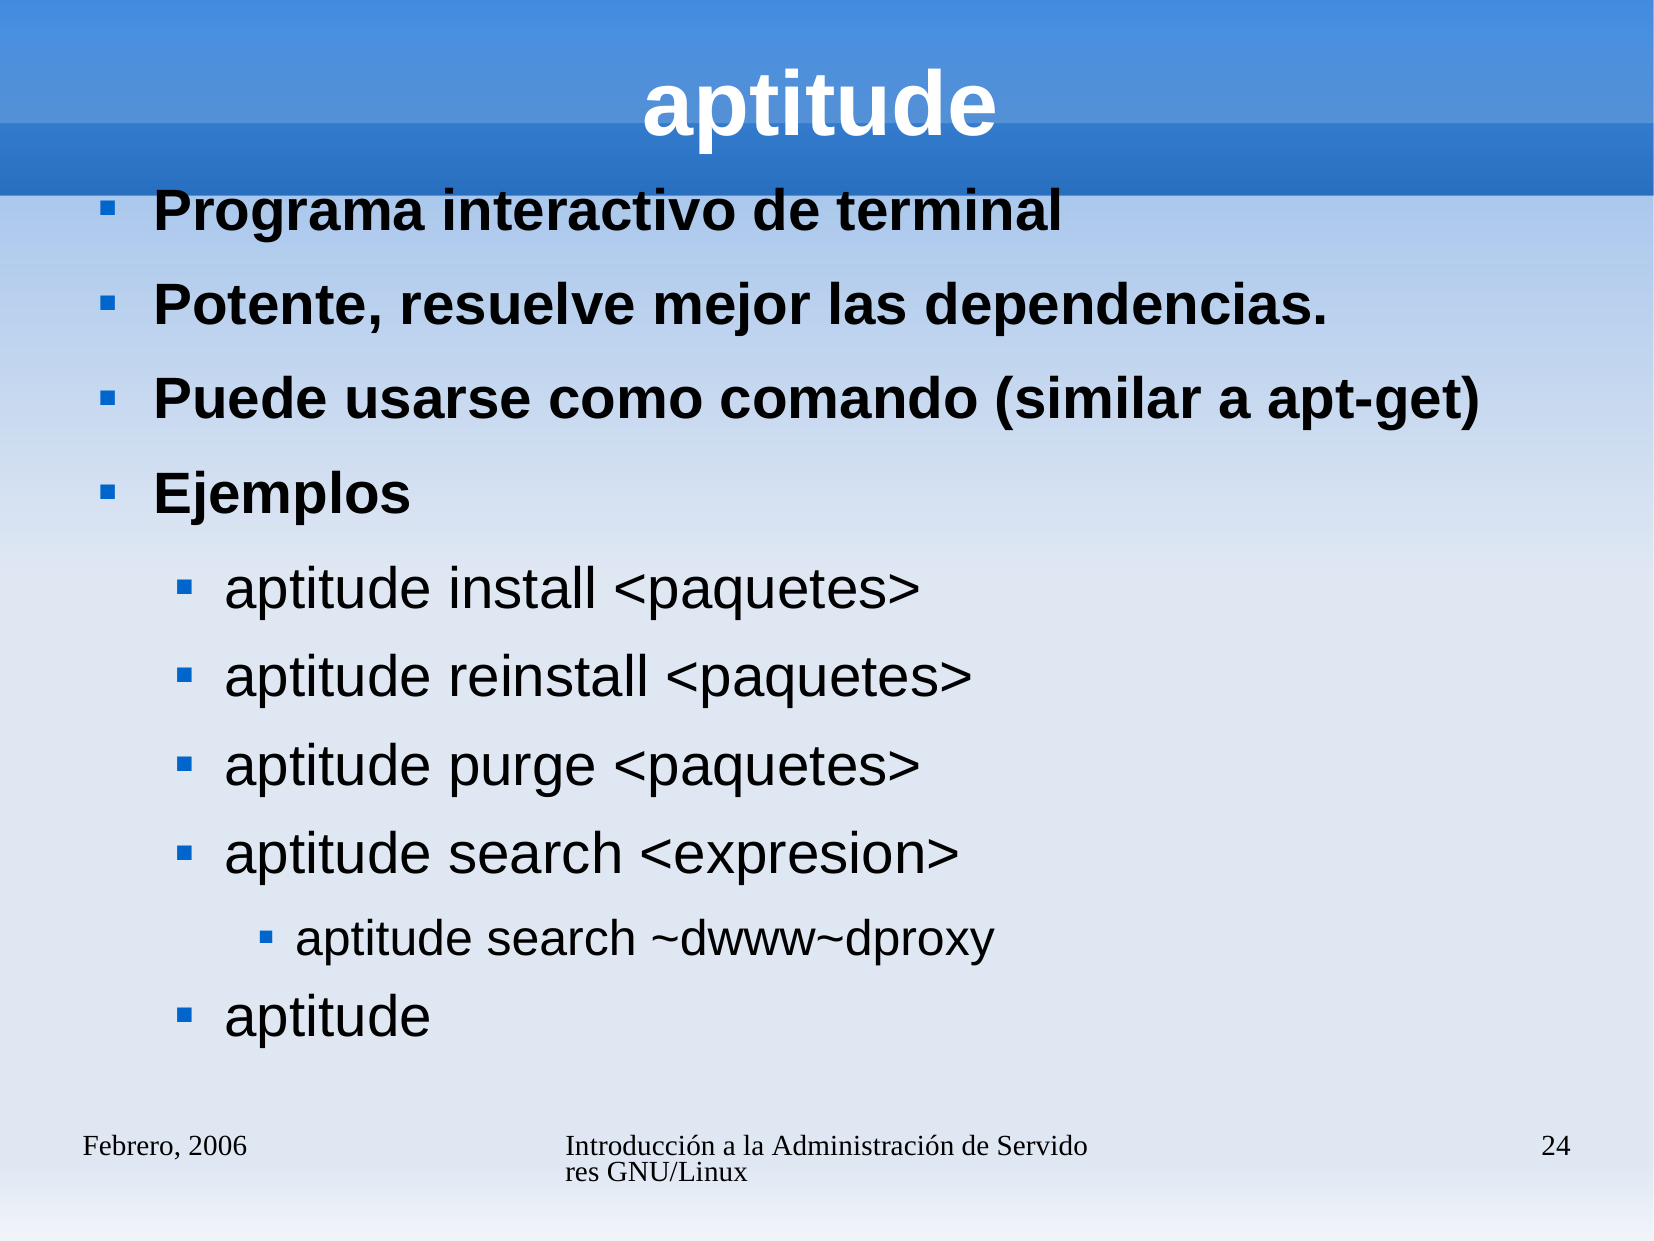

# aptitude
Programa interactivo de terminal
Potente, resuelve mejor las dependencias.
Puede usarse como comando (similar a apt-get)
Ejemplos
aptitude install <paquetes>
aptitude reinstall <paquetes>
aptitude purge <paquetes>
aptitude search <expresion>
aptitude search ~dwww~dproxy
aptitude
Febrero, 2006
Introducción a la Administración de Servidores GNU/Linux
24